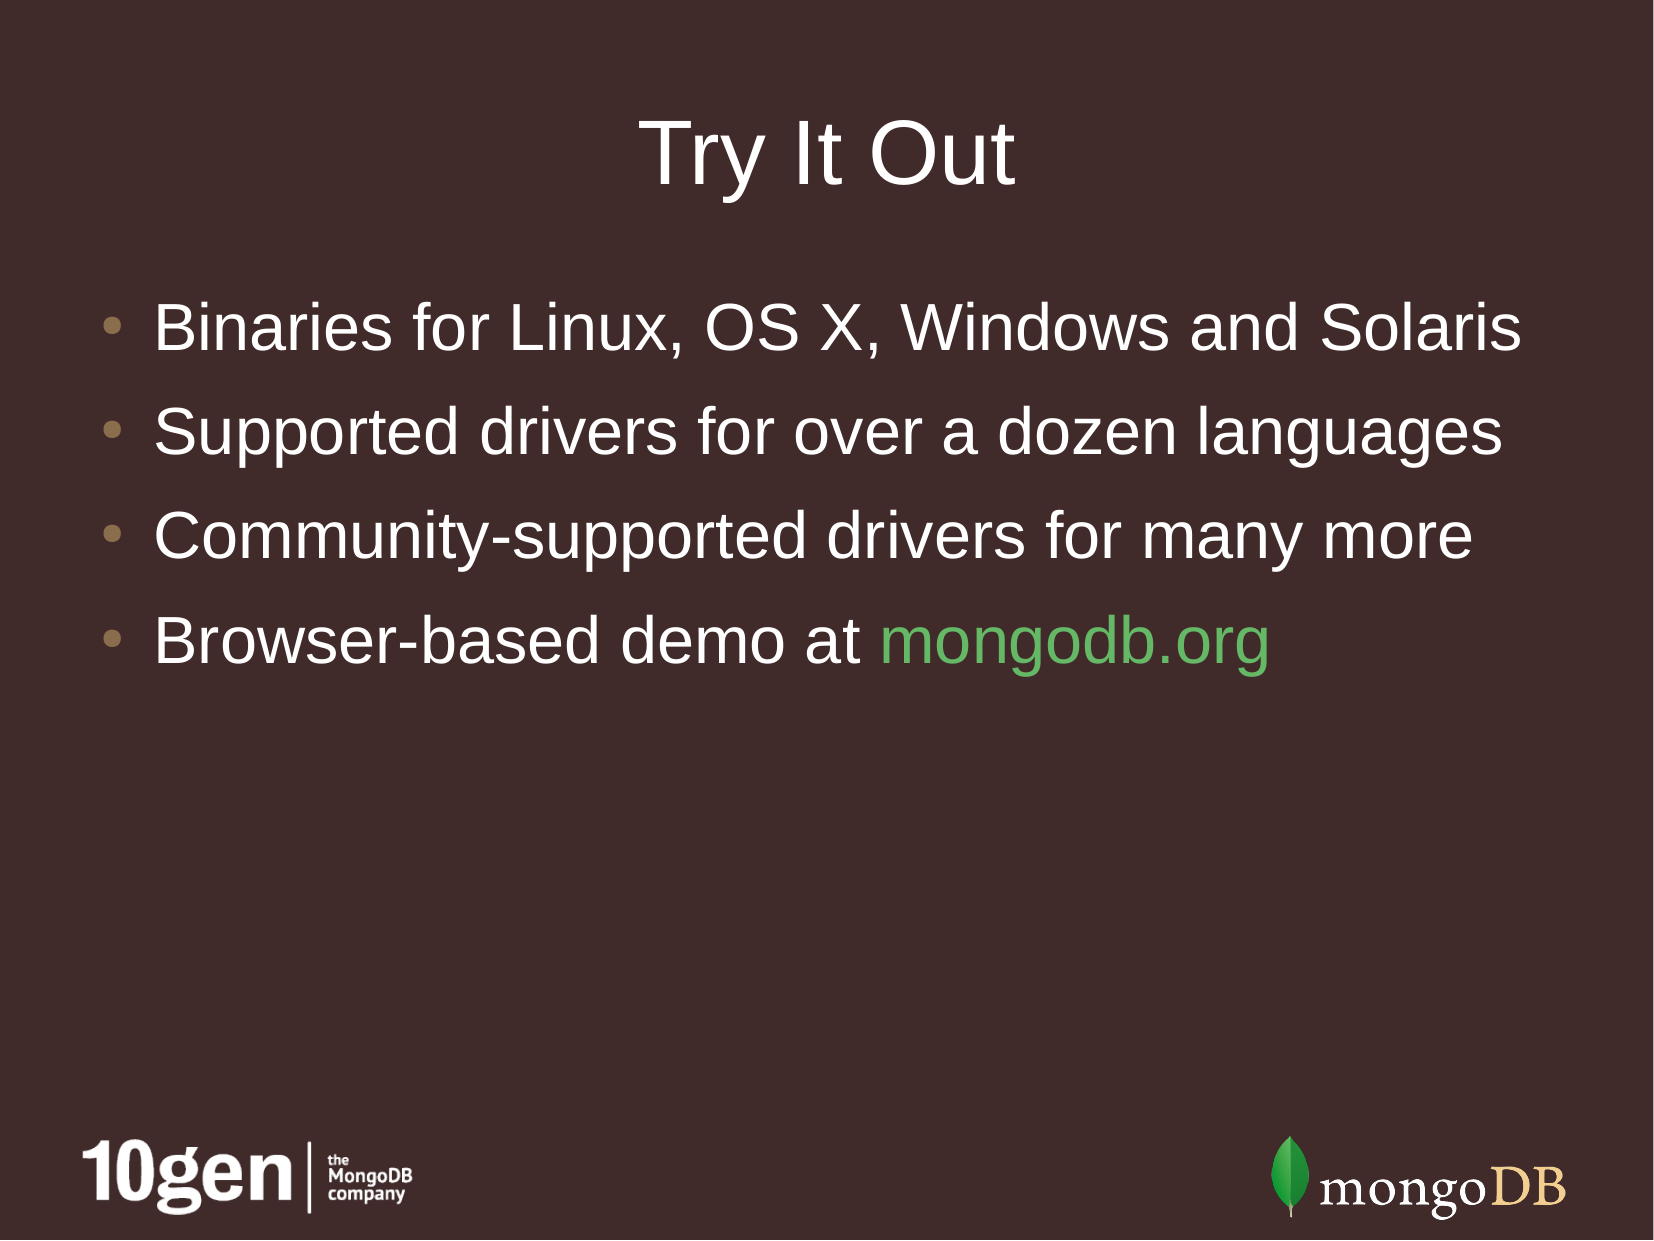

# Try It Out
Binaries for Linux, OS X, Windows and Solaris
Supported drivers for over a dozen languages
Community-supported drivers for many more
Browser-based demo at mongodb.org